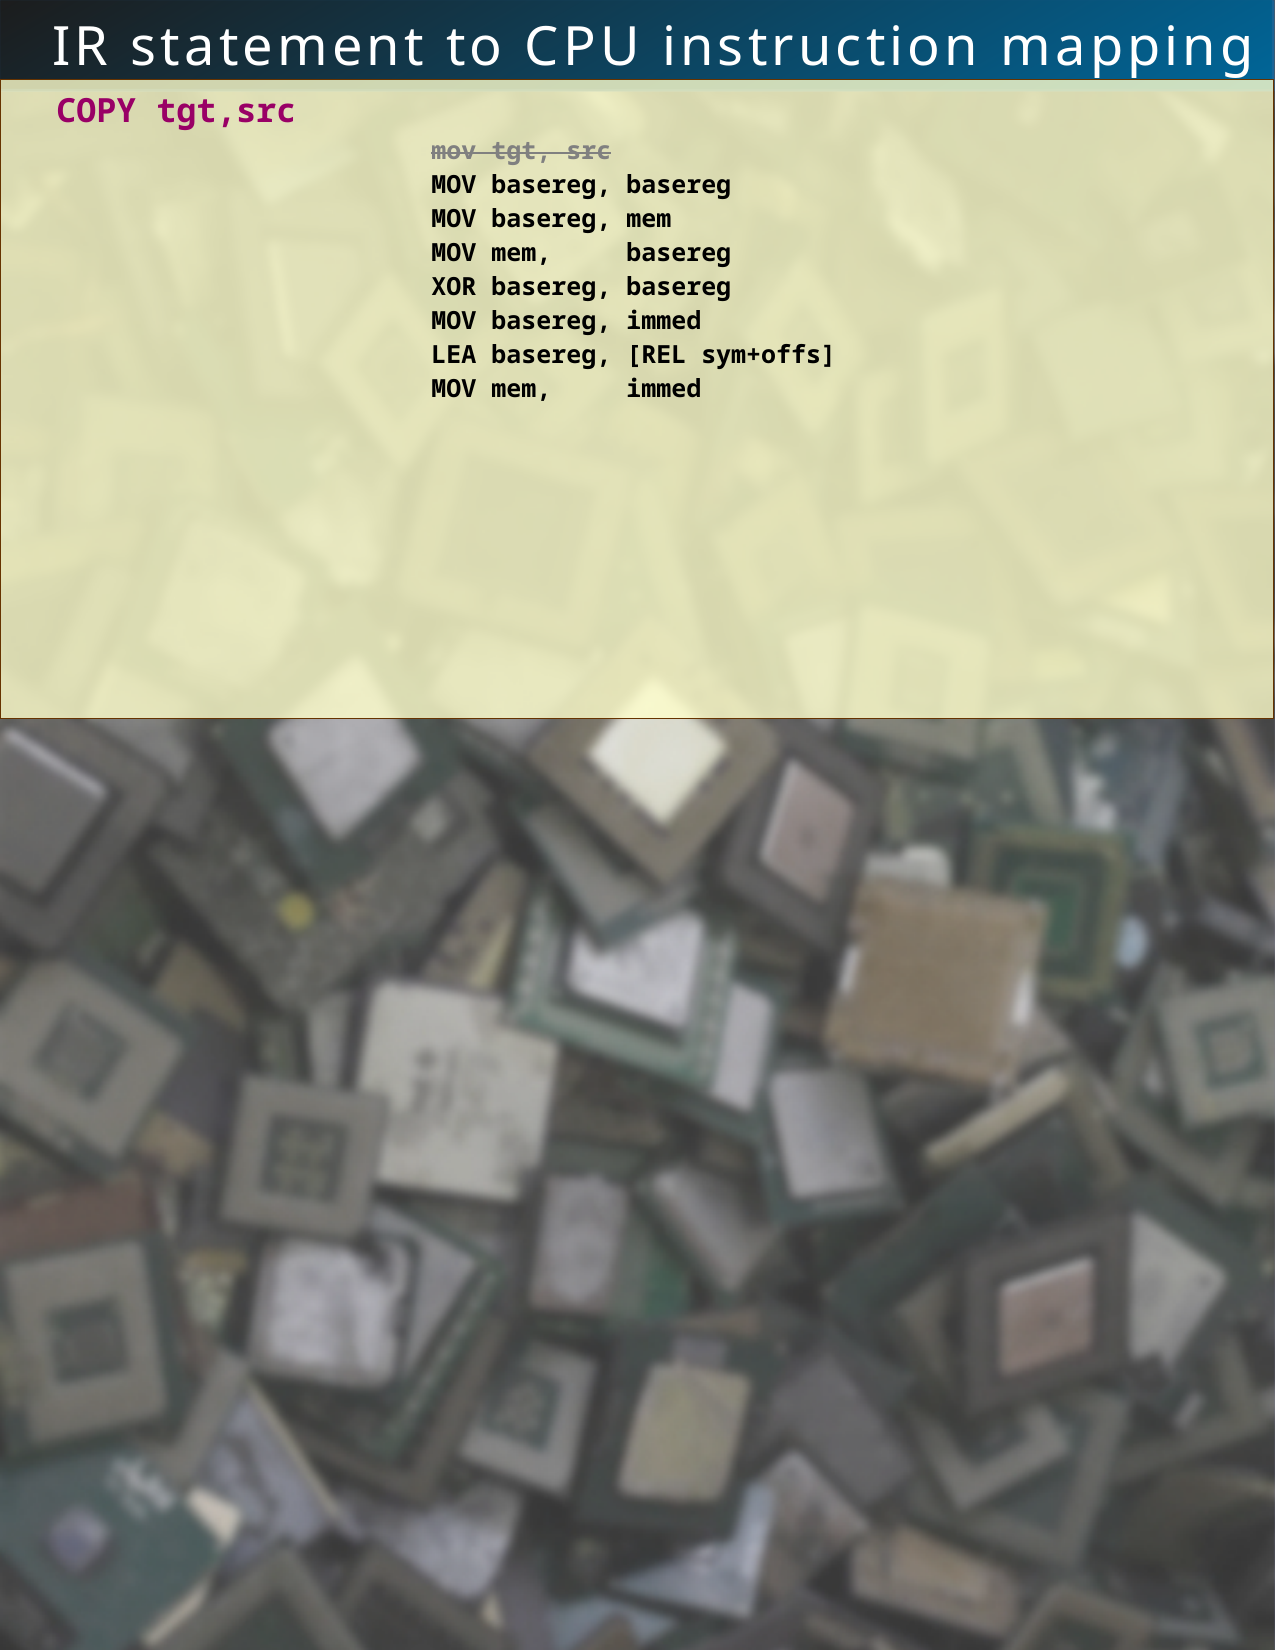

IR statement to CPU instruction mapping
COPY tgt,src
					mov tgt, src
					MOV basereg, basereg
					MOV basereg, mem
					MOV mem, basereg
					XOR basereg, basereg
					MOV basereg, immed
					LEA basereg, [REL sym+offs]
					MOV mem, immed